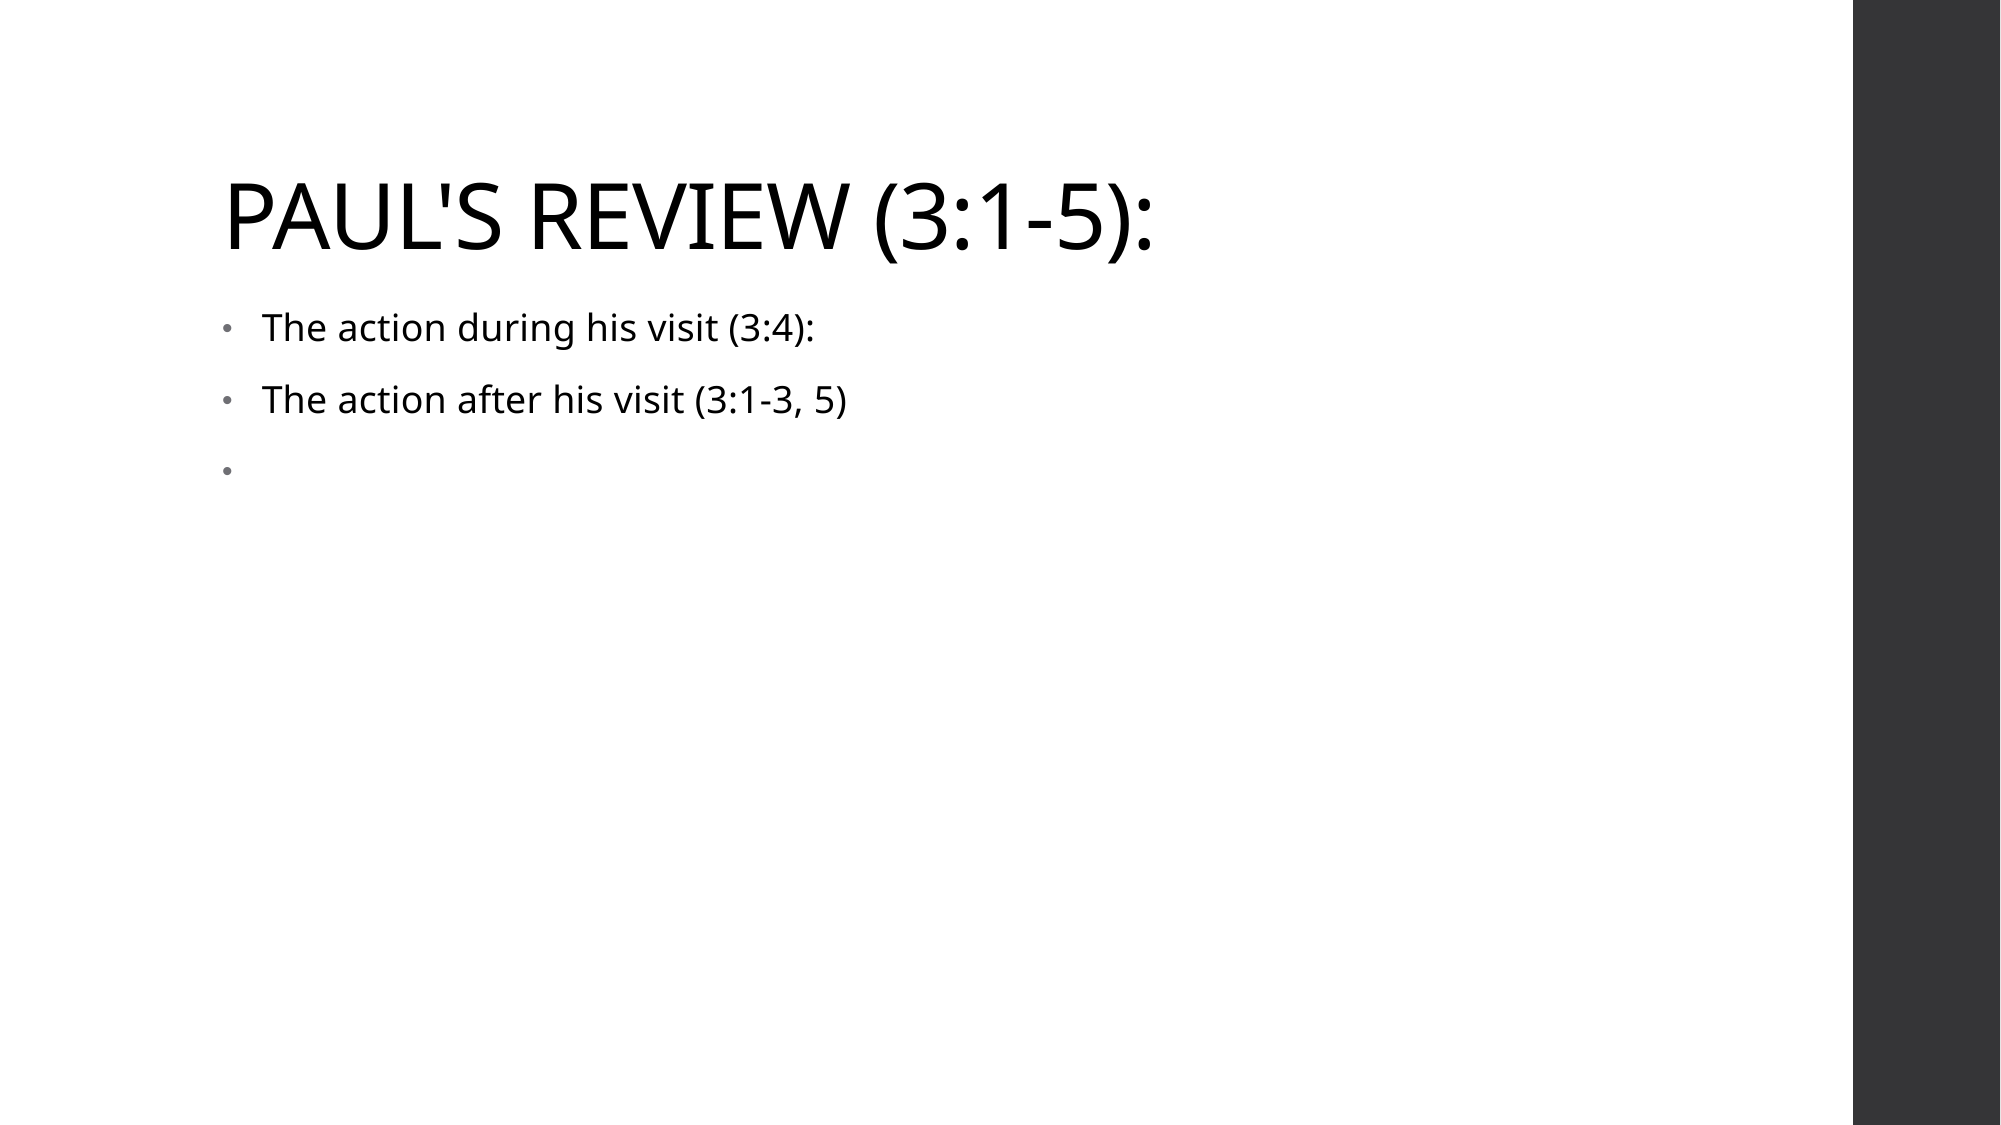

# PAUL'S REVIEW (3:1-5):
 The action during his visit (3:4):
 The action after his visit (3:1-3, 5)